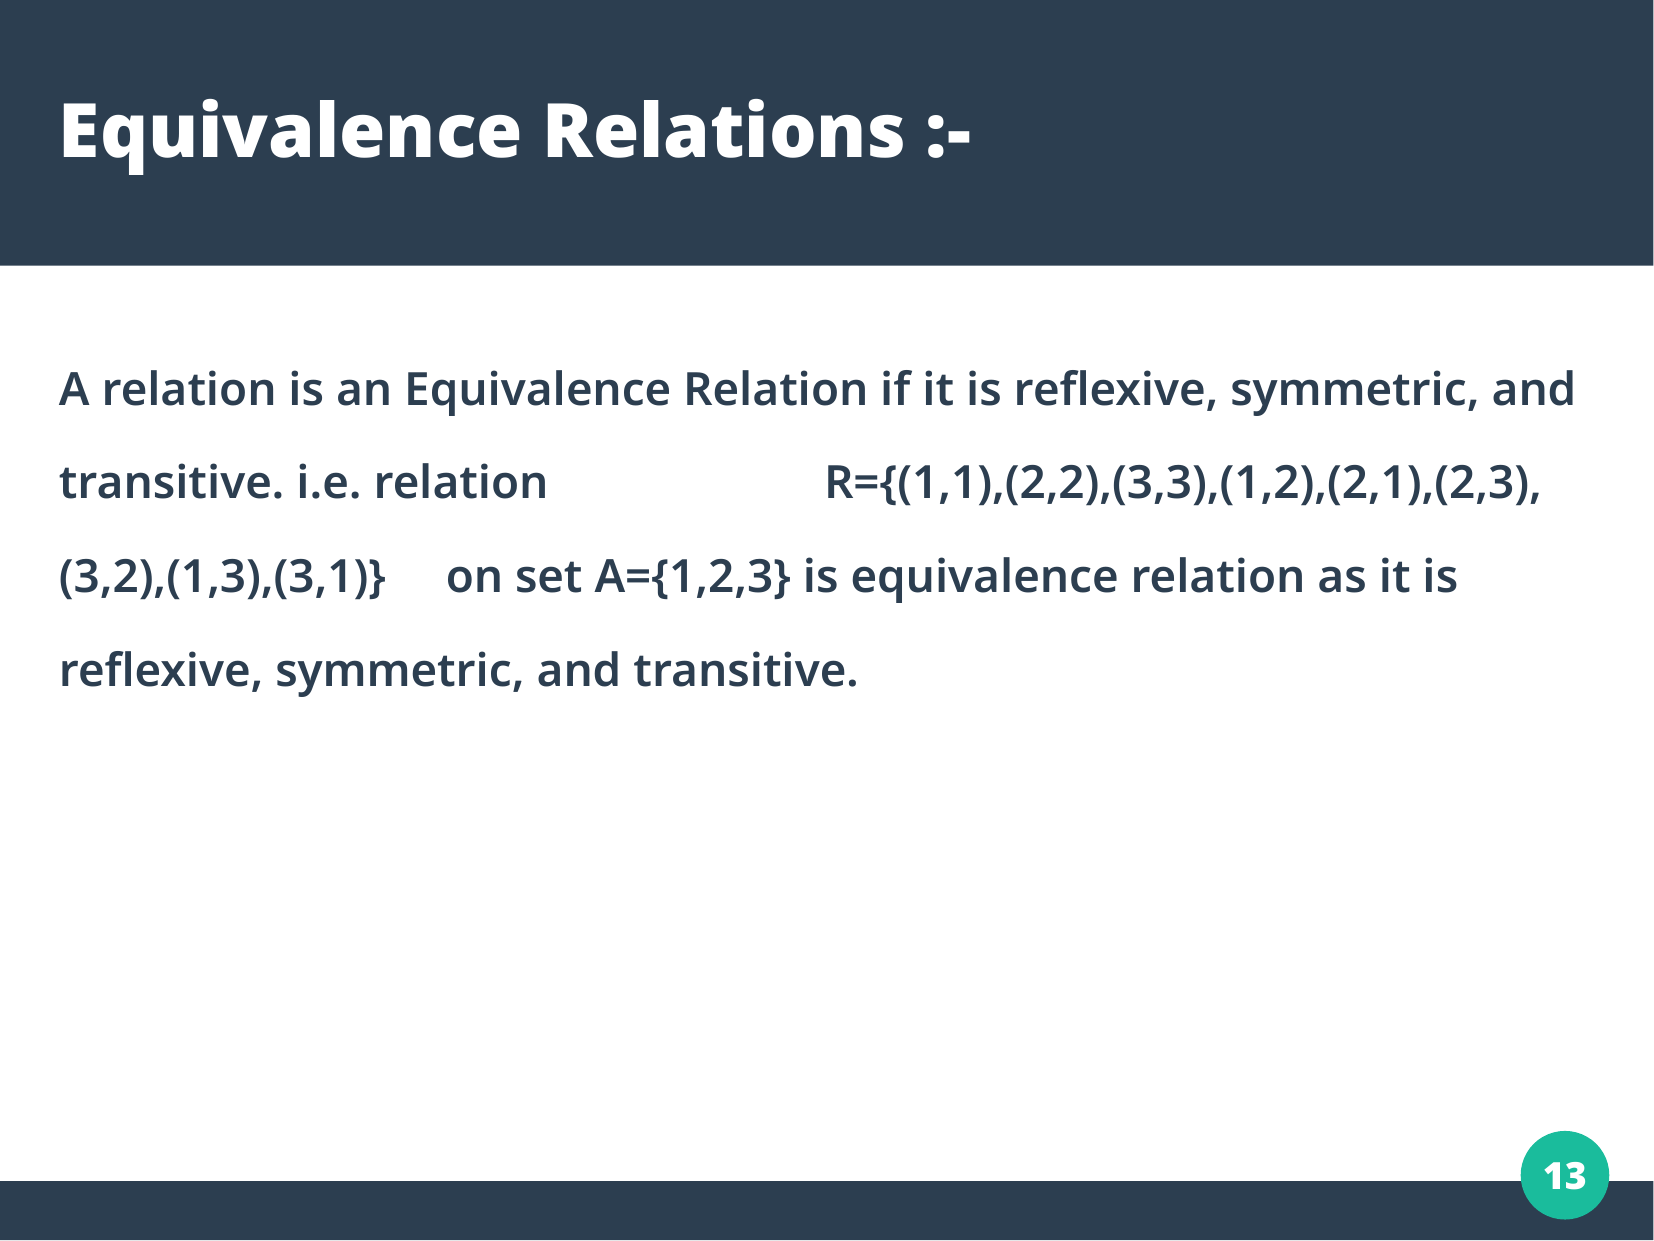

# Equivalence Relations :-
A relation is an Equivalence Relation if it is reflexive, symmetric, and transitive. i.e. relation R={(1,1),(2,2),(3,3),(1,2),(2,1),(2,3),(3,2),(1,3),(3,1)} on set A={1,2,3} is equivalence relation as it is reflexive, symmetric, and transitive.
13